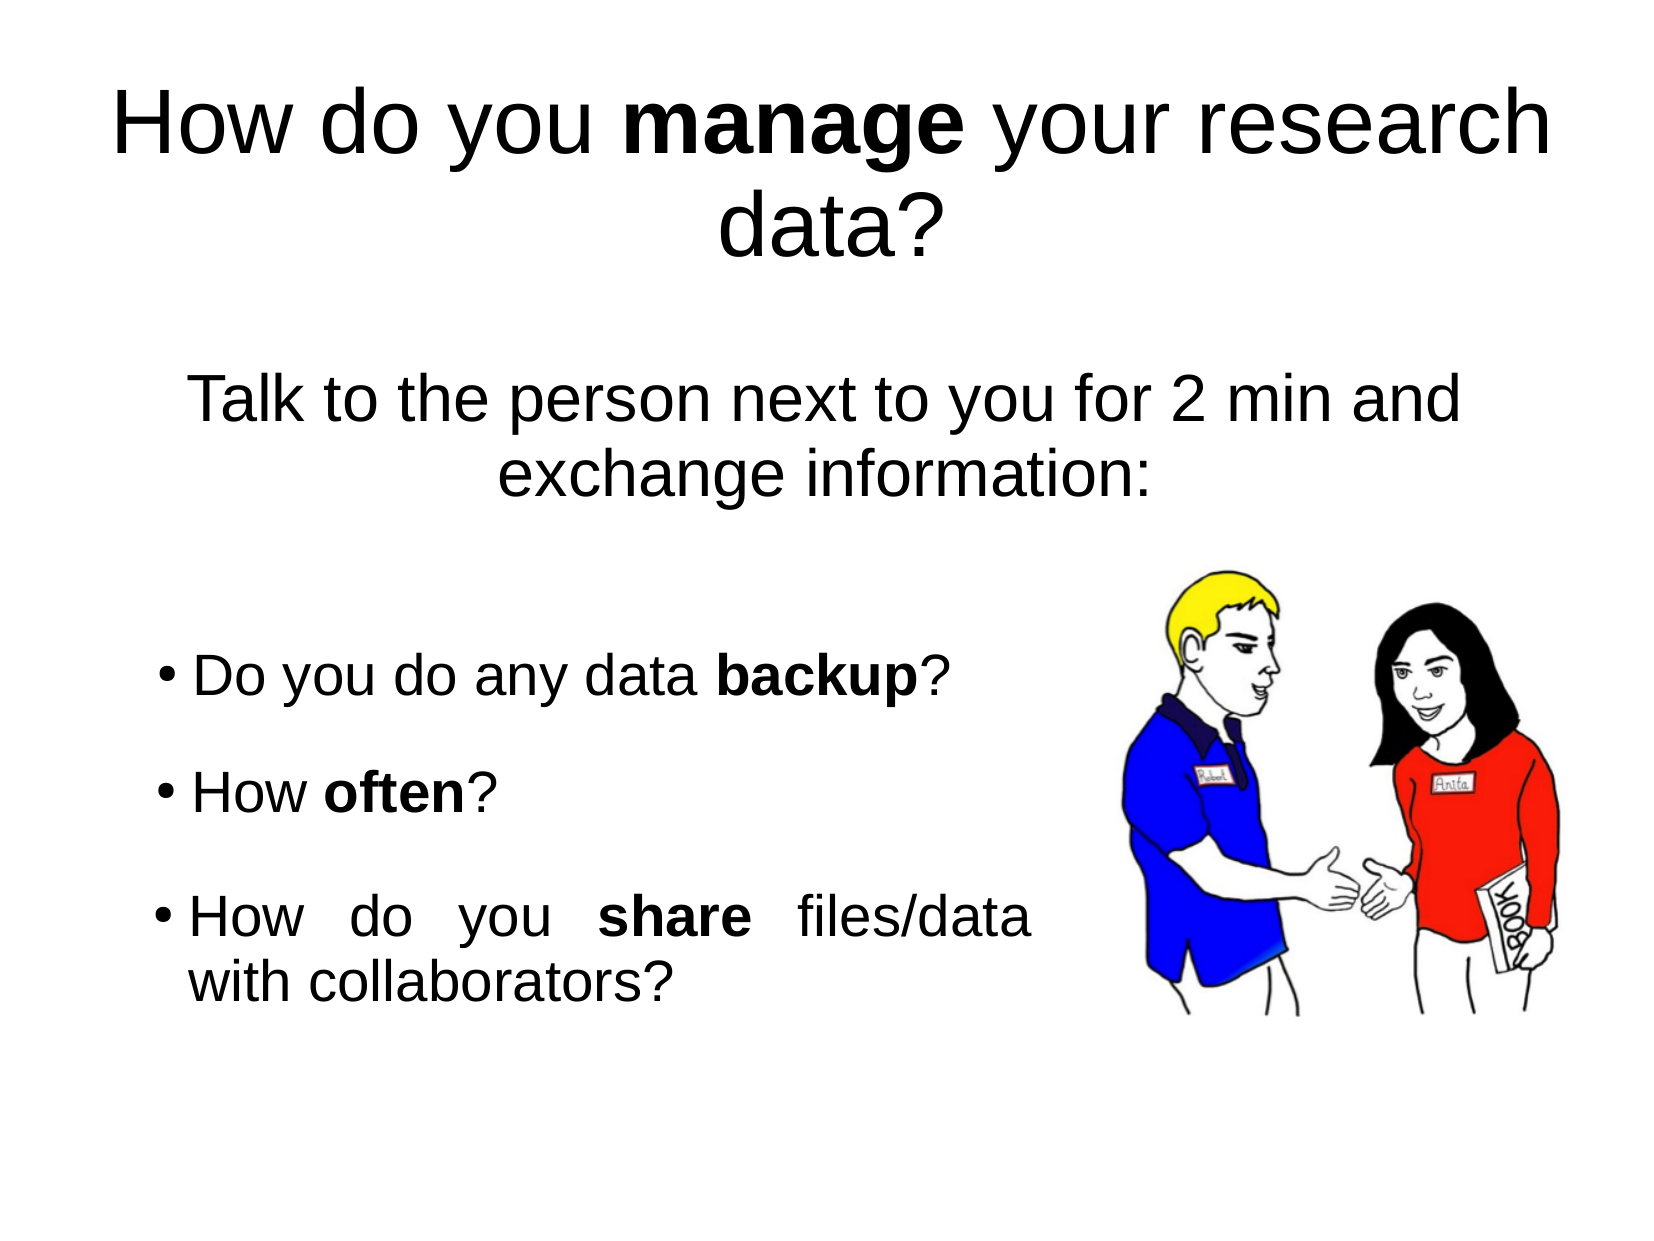

# How do you manage your research data?
Talk to the person next to you for 2 min and exchange information:
Do you do any data backup?
How often?
How do you share files/data with collaborators?